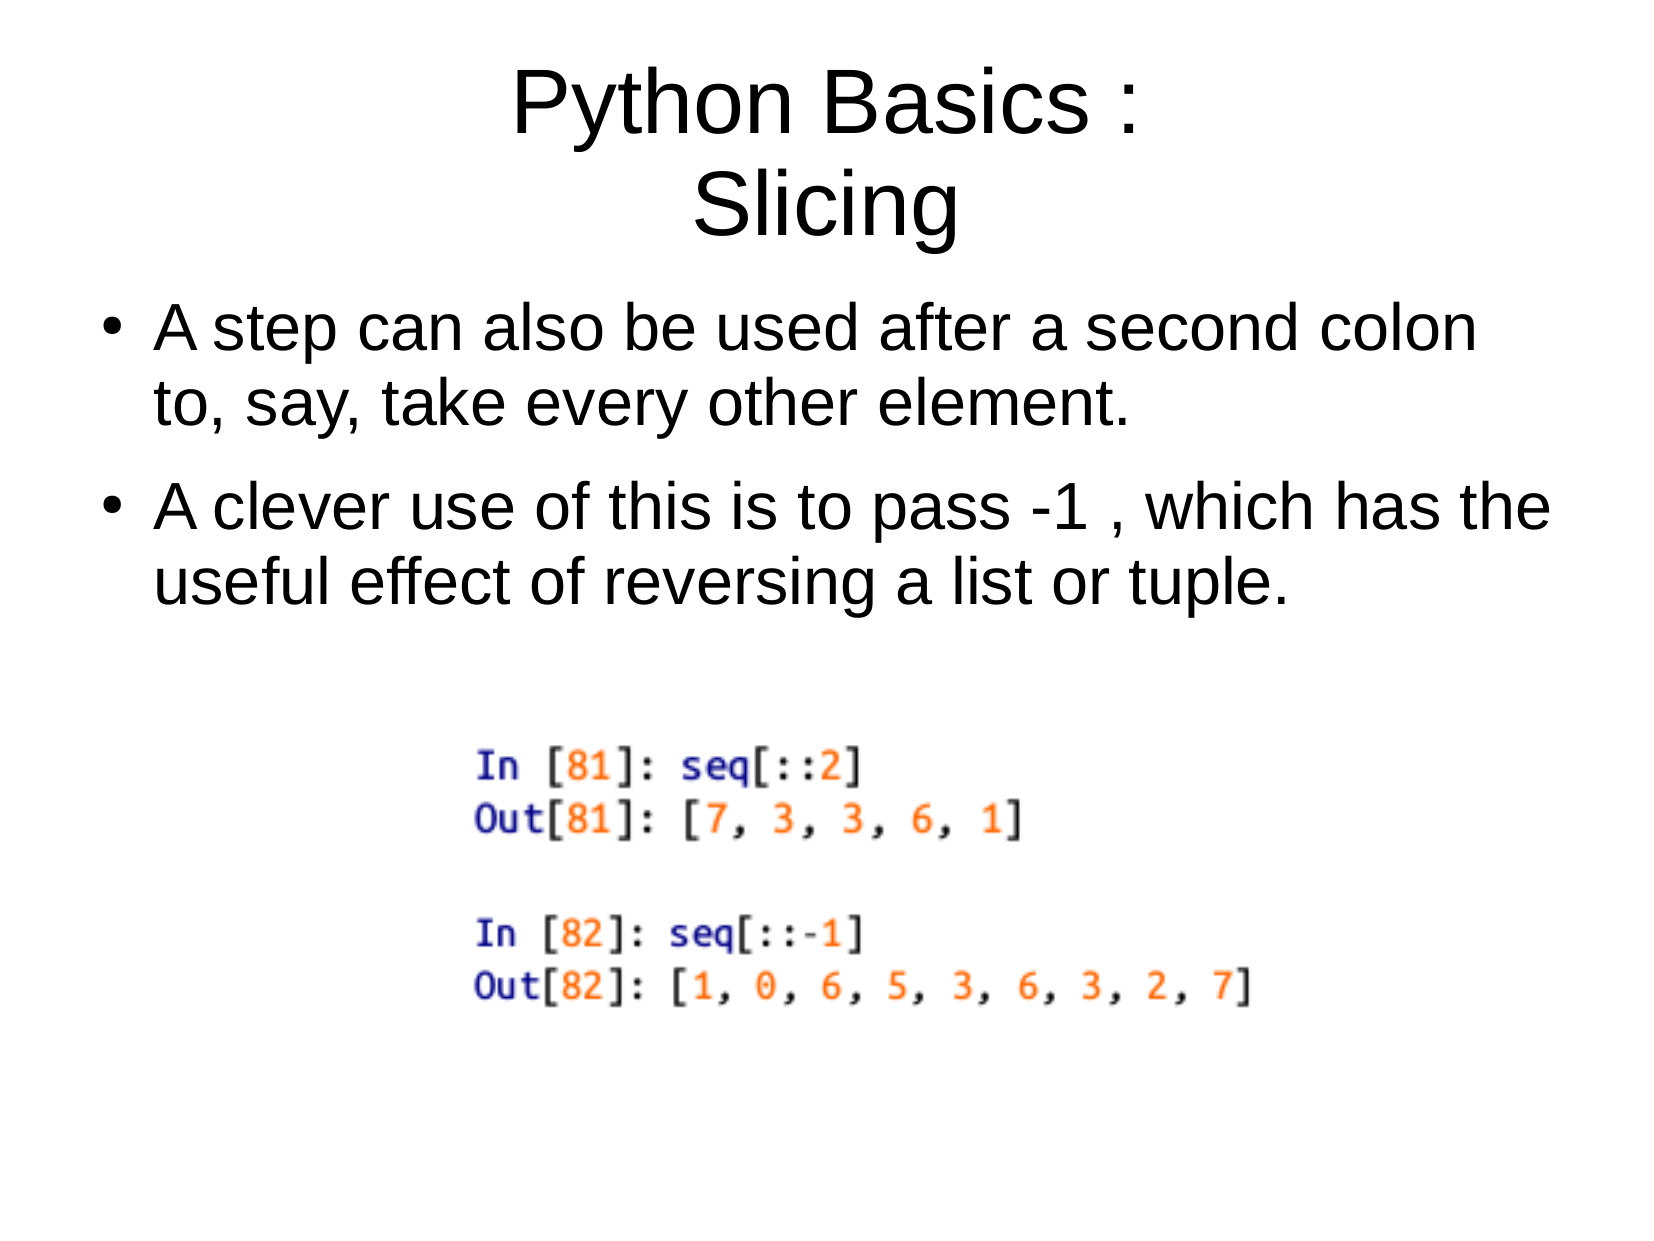

# Python Basics : Slicing
A step can also be used after a second colon to, say, take every other element.
A clever use of this is to pass -1 , which has the useful effect of reversing a list or tuple.